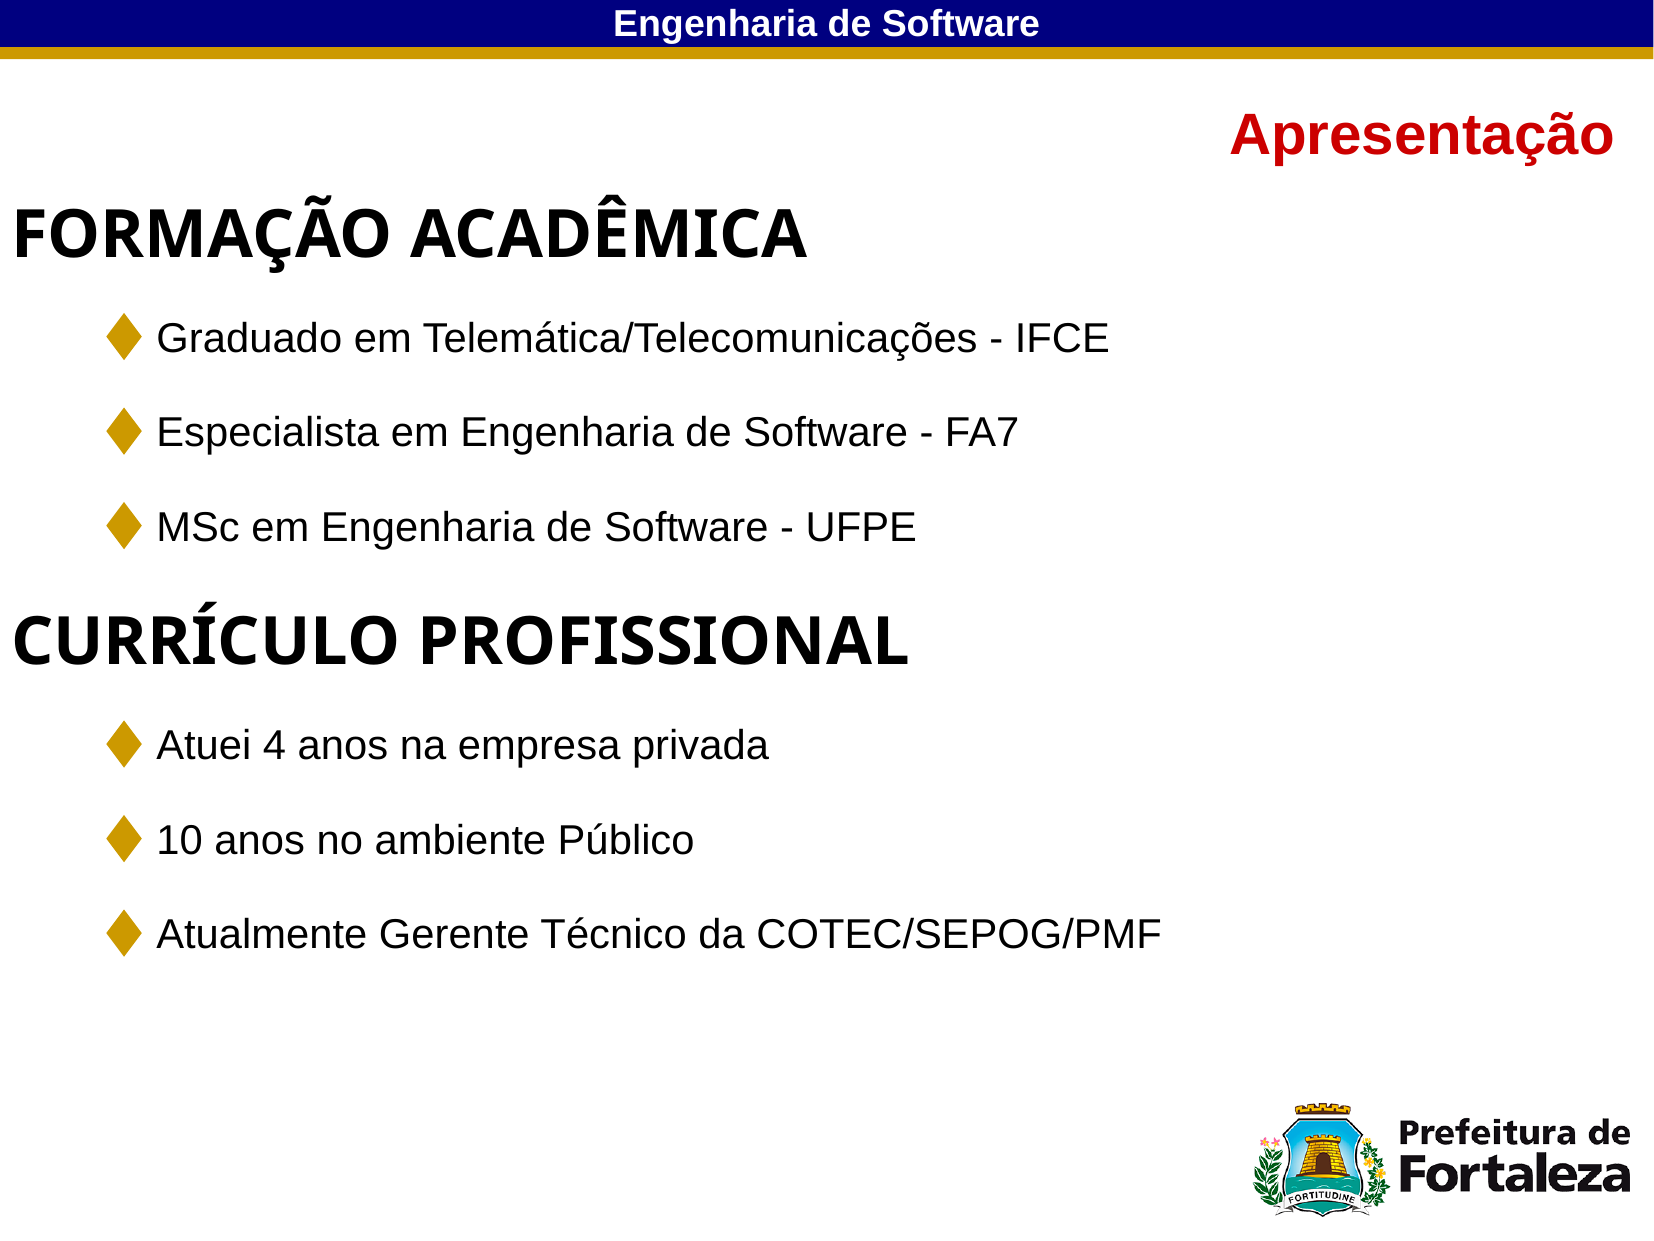

Engenharia de Software
Apresentação
FORMAÇÃO ACADÊMICA
Graduado em Telemática/Telecomunicações - IFCE
Especialista em Engenharia de Software - FA7
MSc em Engenharia de Software - UFPE
CURRÍCULO PROFISSIONAL
Atuei 4 anos na empresa privada
10 anos no ambiente Público
Atualmente Gerente Técnico da COTEC/SEPOG/PMF